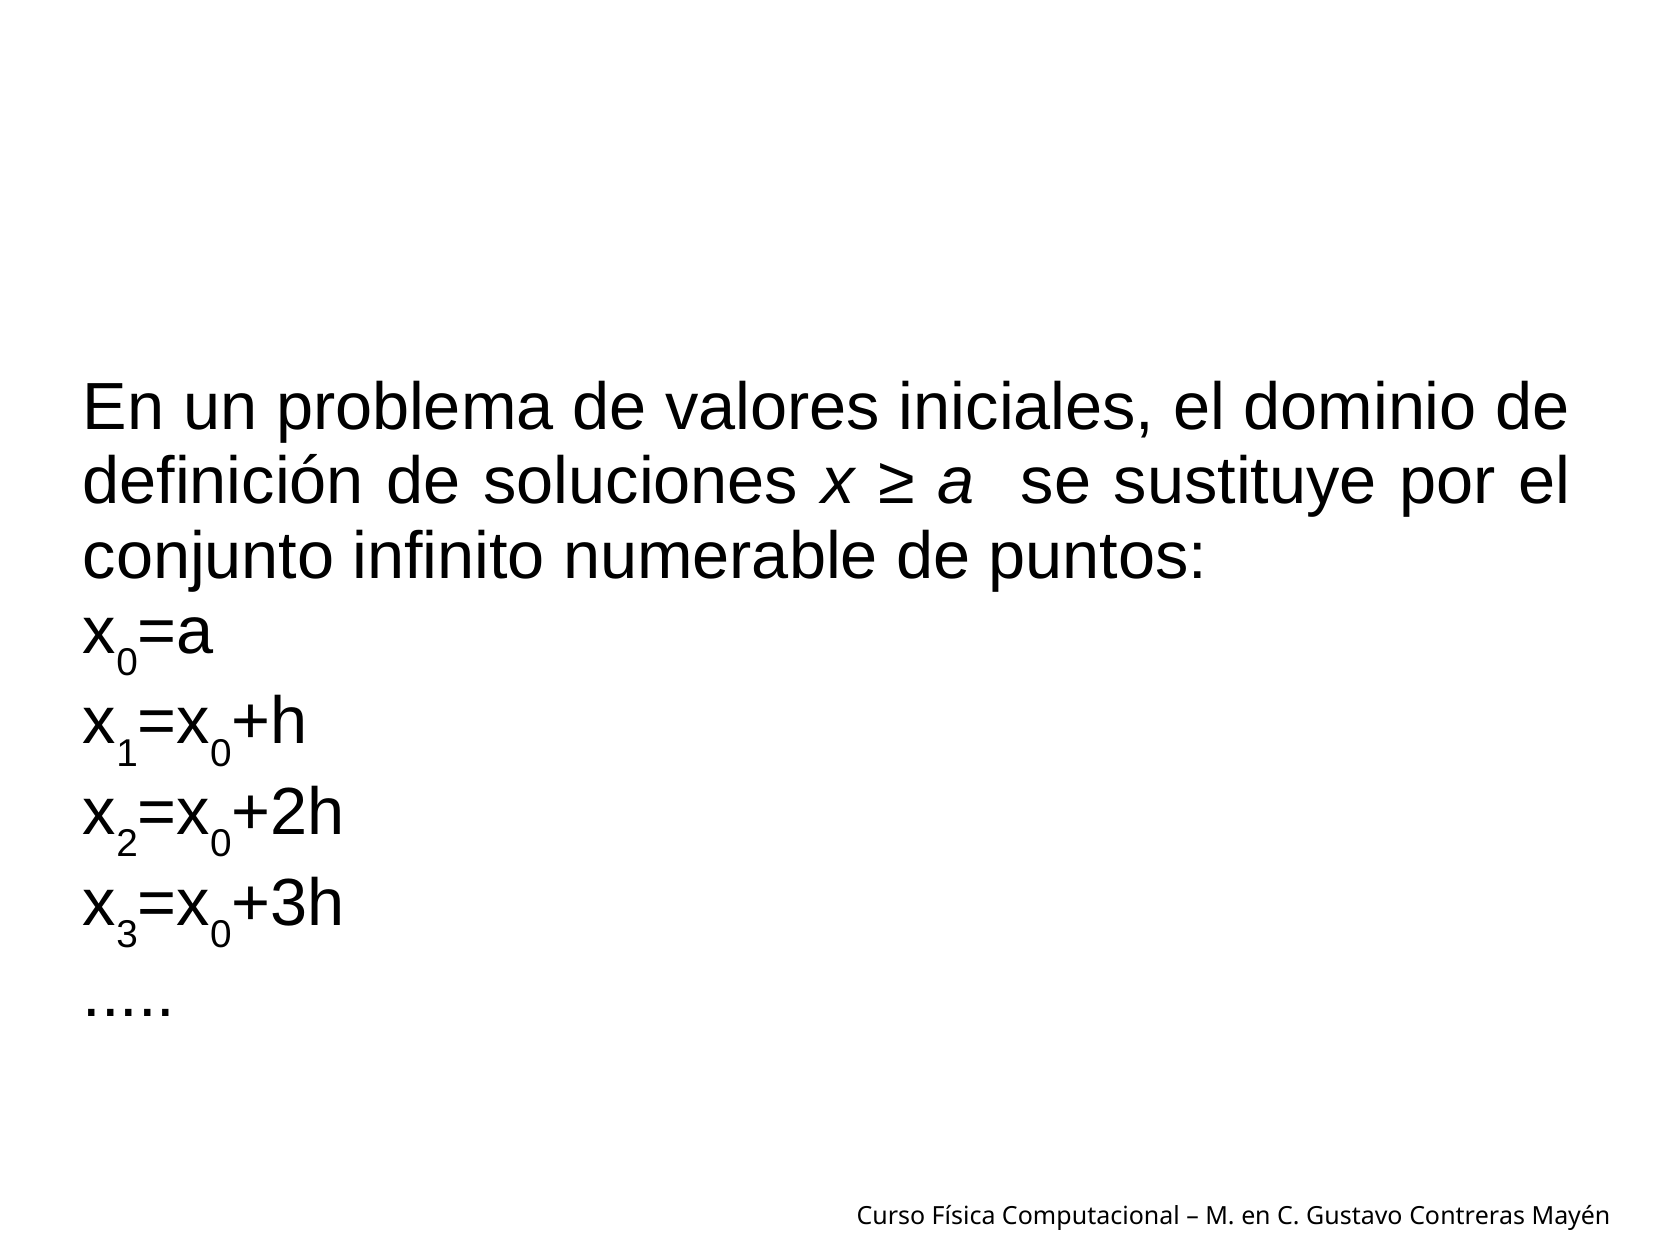

#
En un problema de valores iniciales, el dominio de definición de soluciones x ≥ a se sustituye por el conjunto infinito numerable de puntos:
x0=a
x1=x0+h
x2=x0+2h
x3=x0+3h
.....